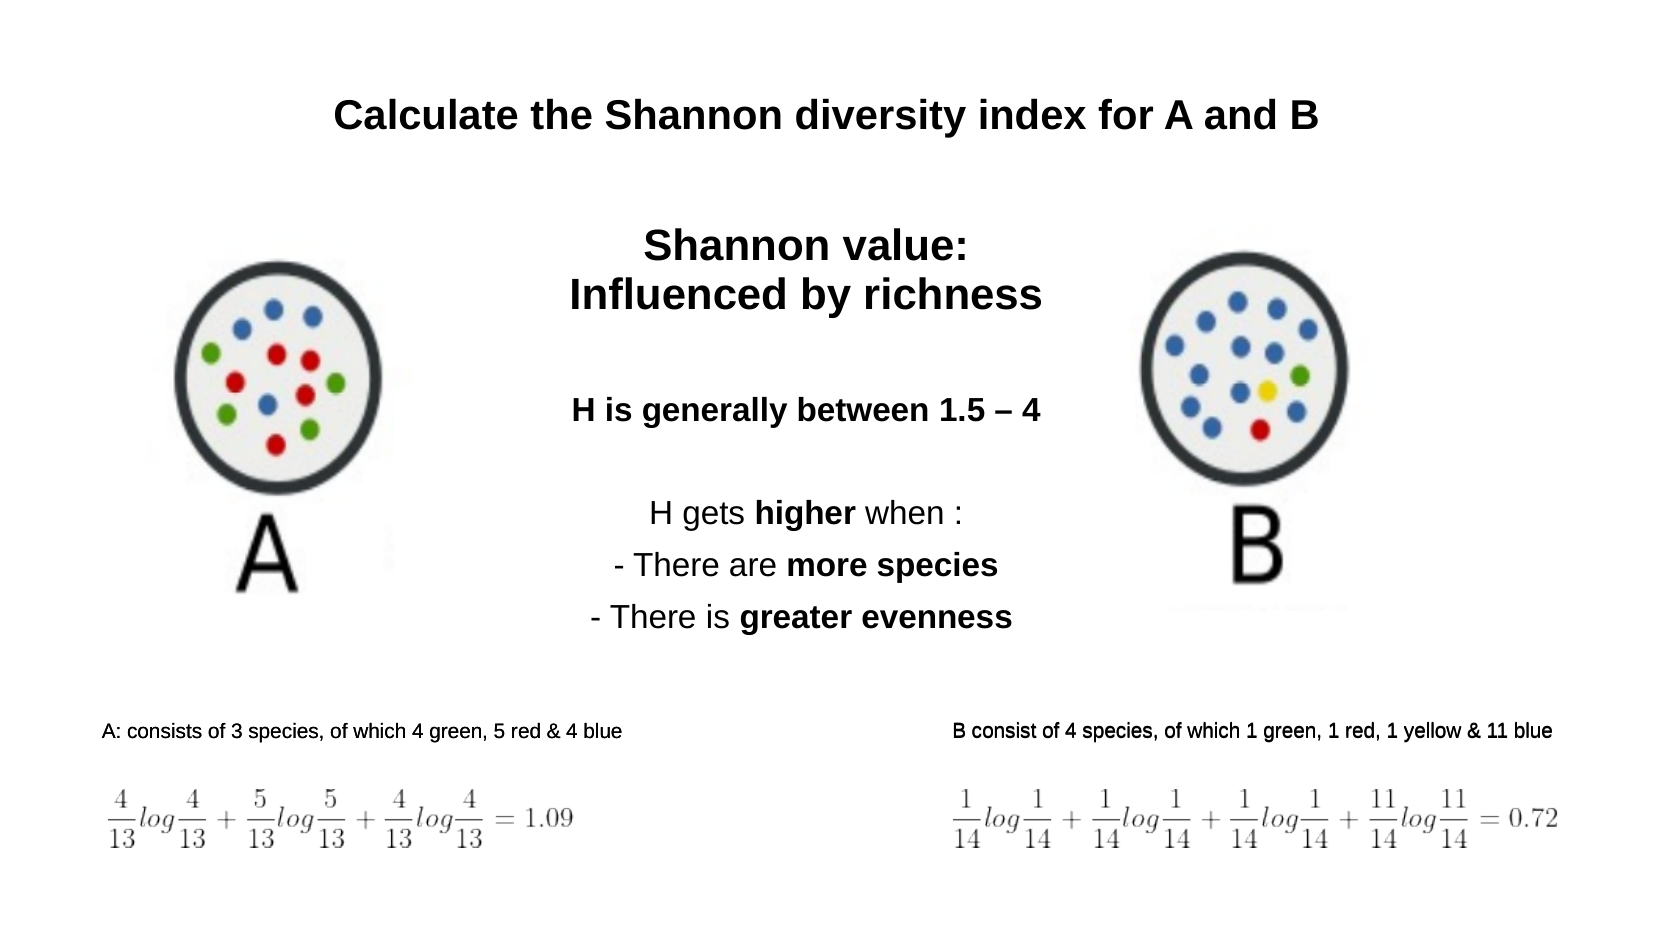

# Calculate the Shannon diversity index for A and B
Shannon value: Influenced by richness
H is generally between 1.5 – 4
H gets higher when :
- There are more species
- There is greater evenness
B consist of 4 species, of which 1 green, 1 red, 1 yellow & 11 blue
B consist of 4 species, of which 1 green, 1 red, 1 yellow & 11 blue
A: consists of 3 species, of which 4 green, 5 red & 4 blue
A: consists of 3 species, of which 4 green, 5 red & 4 blue